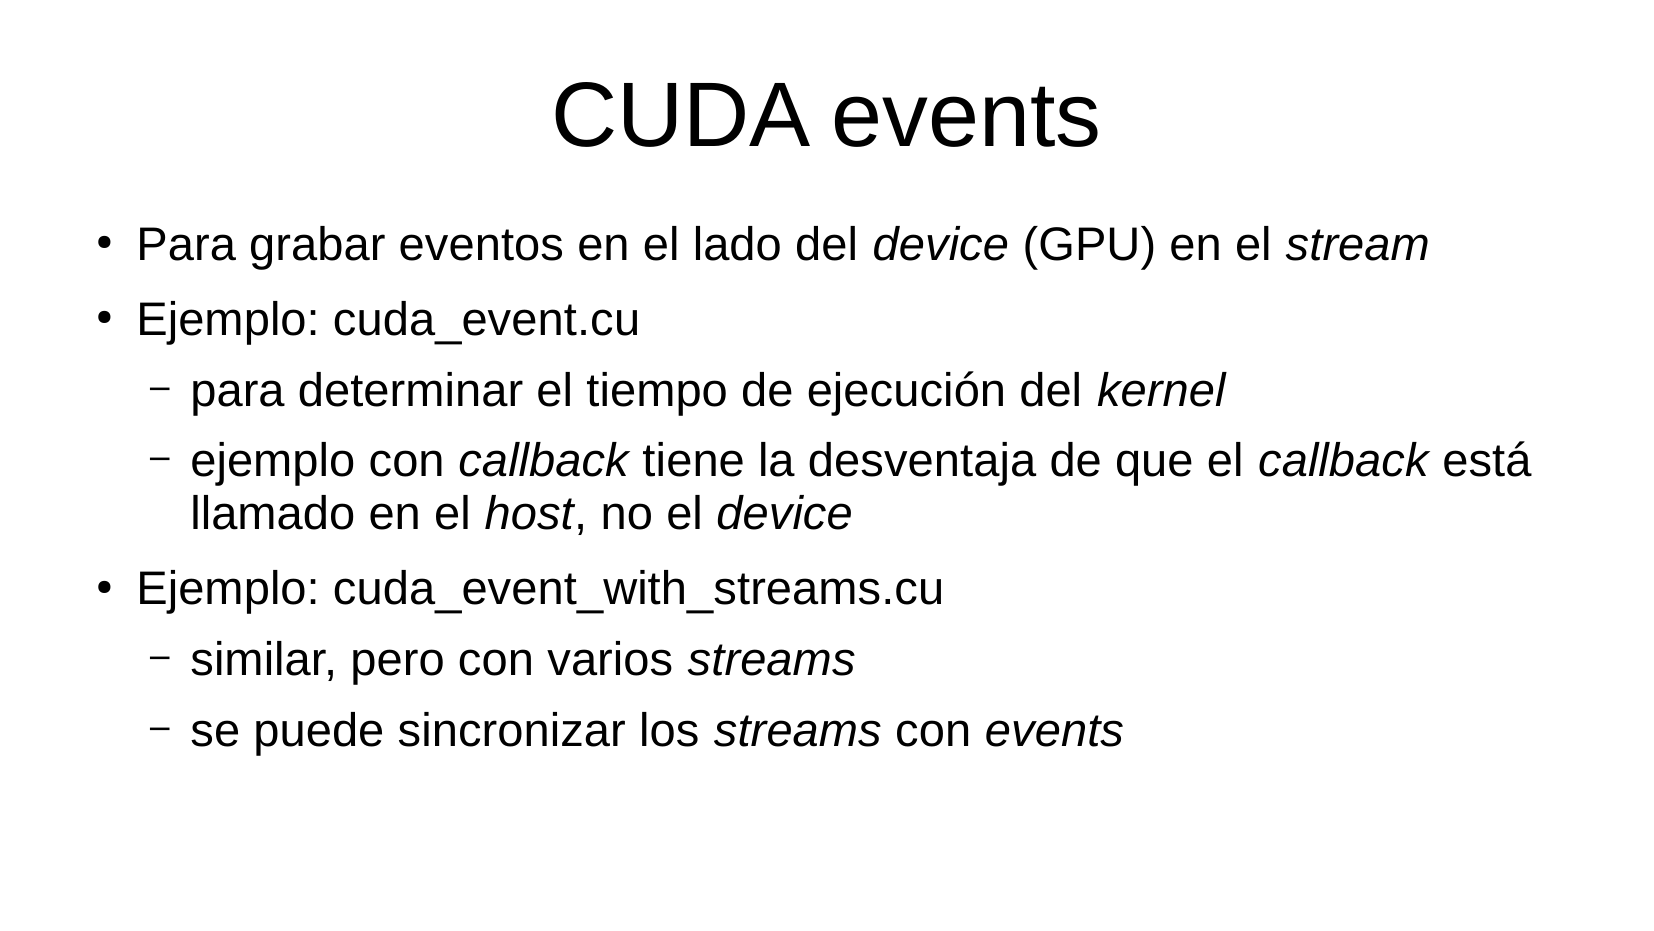

# CUDA events
Para grabar eventos en el lado del device (GPU) en el stream
Ejemplo: cuda_event.cu
para determinar el tiempo de ejecución del kernel
ejemplo con callback tiene la desventaja de que el callback está llamado en el host, no el device
Ejemplo: cuda_event_with_streams.cu
similar, pero con varios streams
se puede sincronizar los streams con events